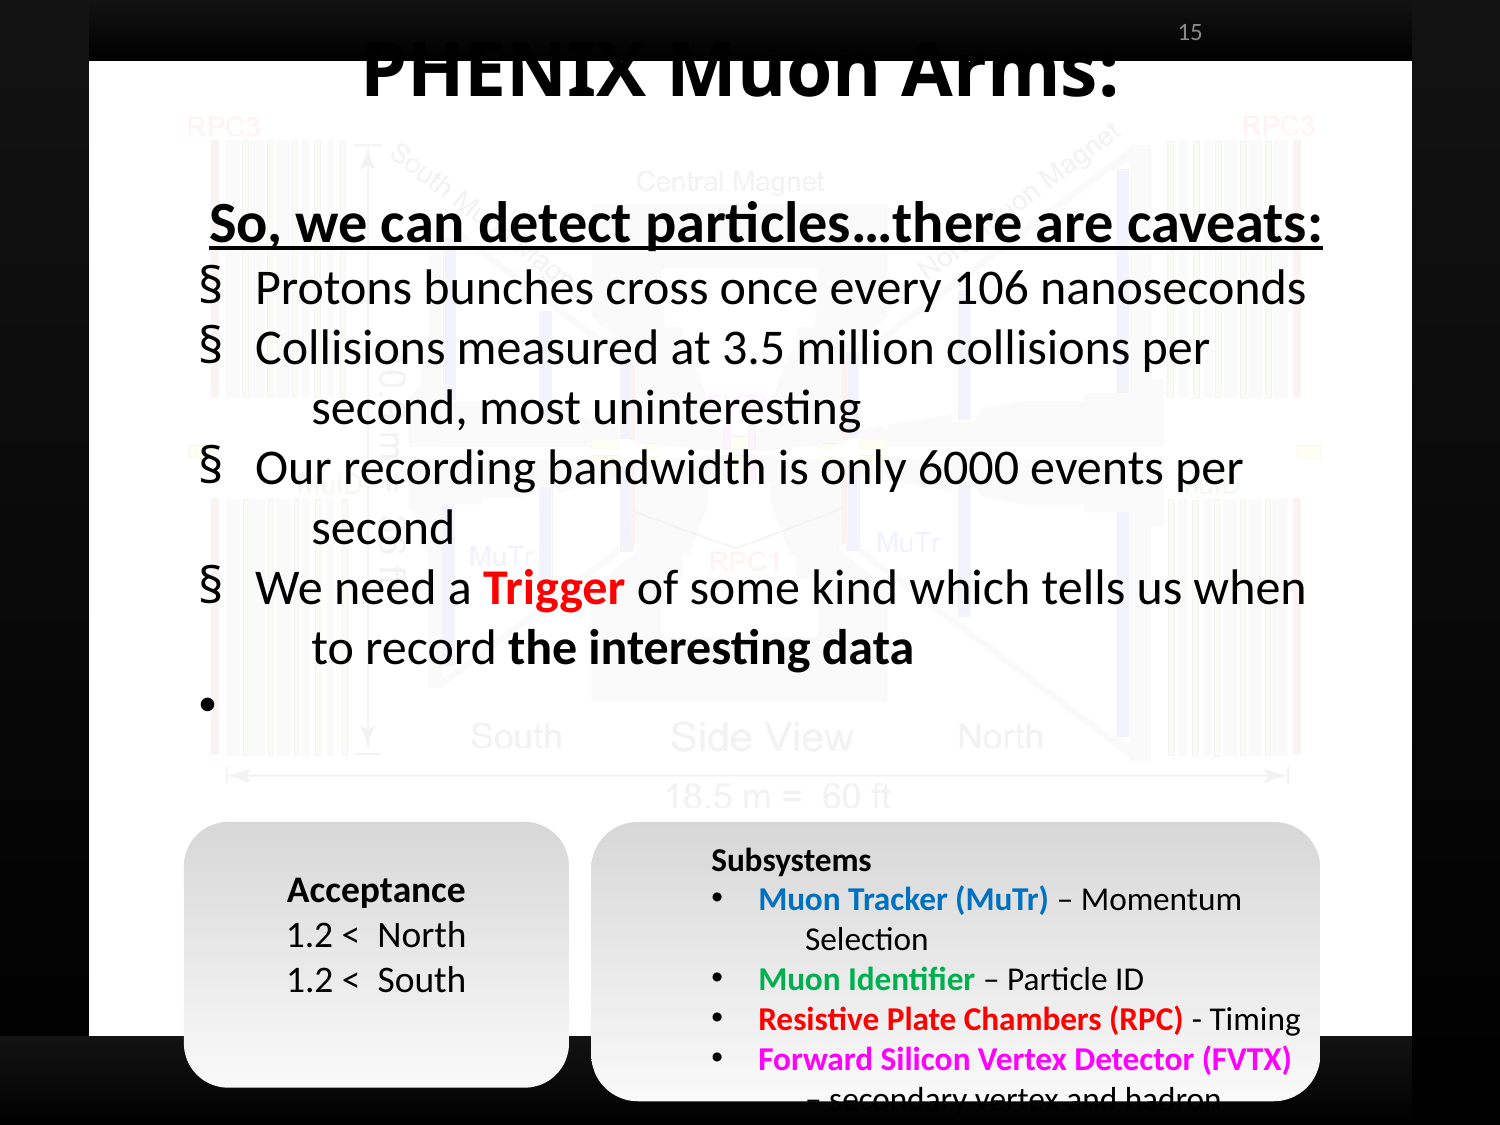

# PHENIX Muon Arms:
15
So, we can detect particles…there are caveats:
Protons bunches cross once every 106 nanoseconds
Collisions measured at 3.5 million collisions per second, most uninteresting
Our recording bandwidth is only 6000 events per second
We need a Trigger of some kind which tells us when to record the interesting data
Acceptance
1.2 < North
1.2 < South
Subsystems
Muon Tracker (MuTr) – Momentum Selection
Muon Identifier – Particle ID
Resistive Plate Chambers (RPC) - Timing
Forward Silicon Vertex Detector (FVTX) – secondary vertex and hadron rejection